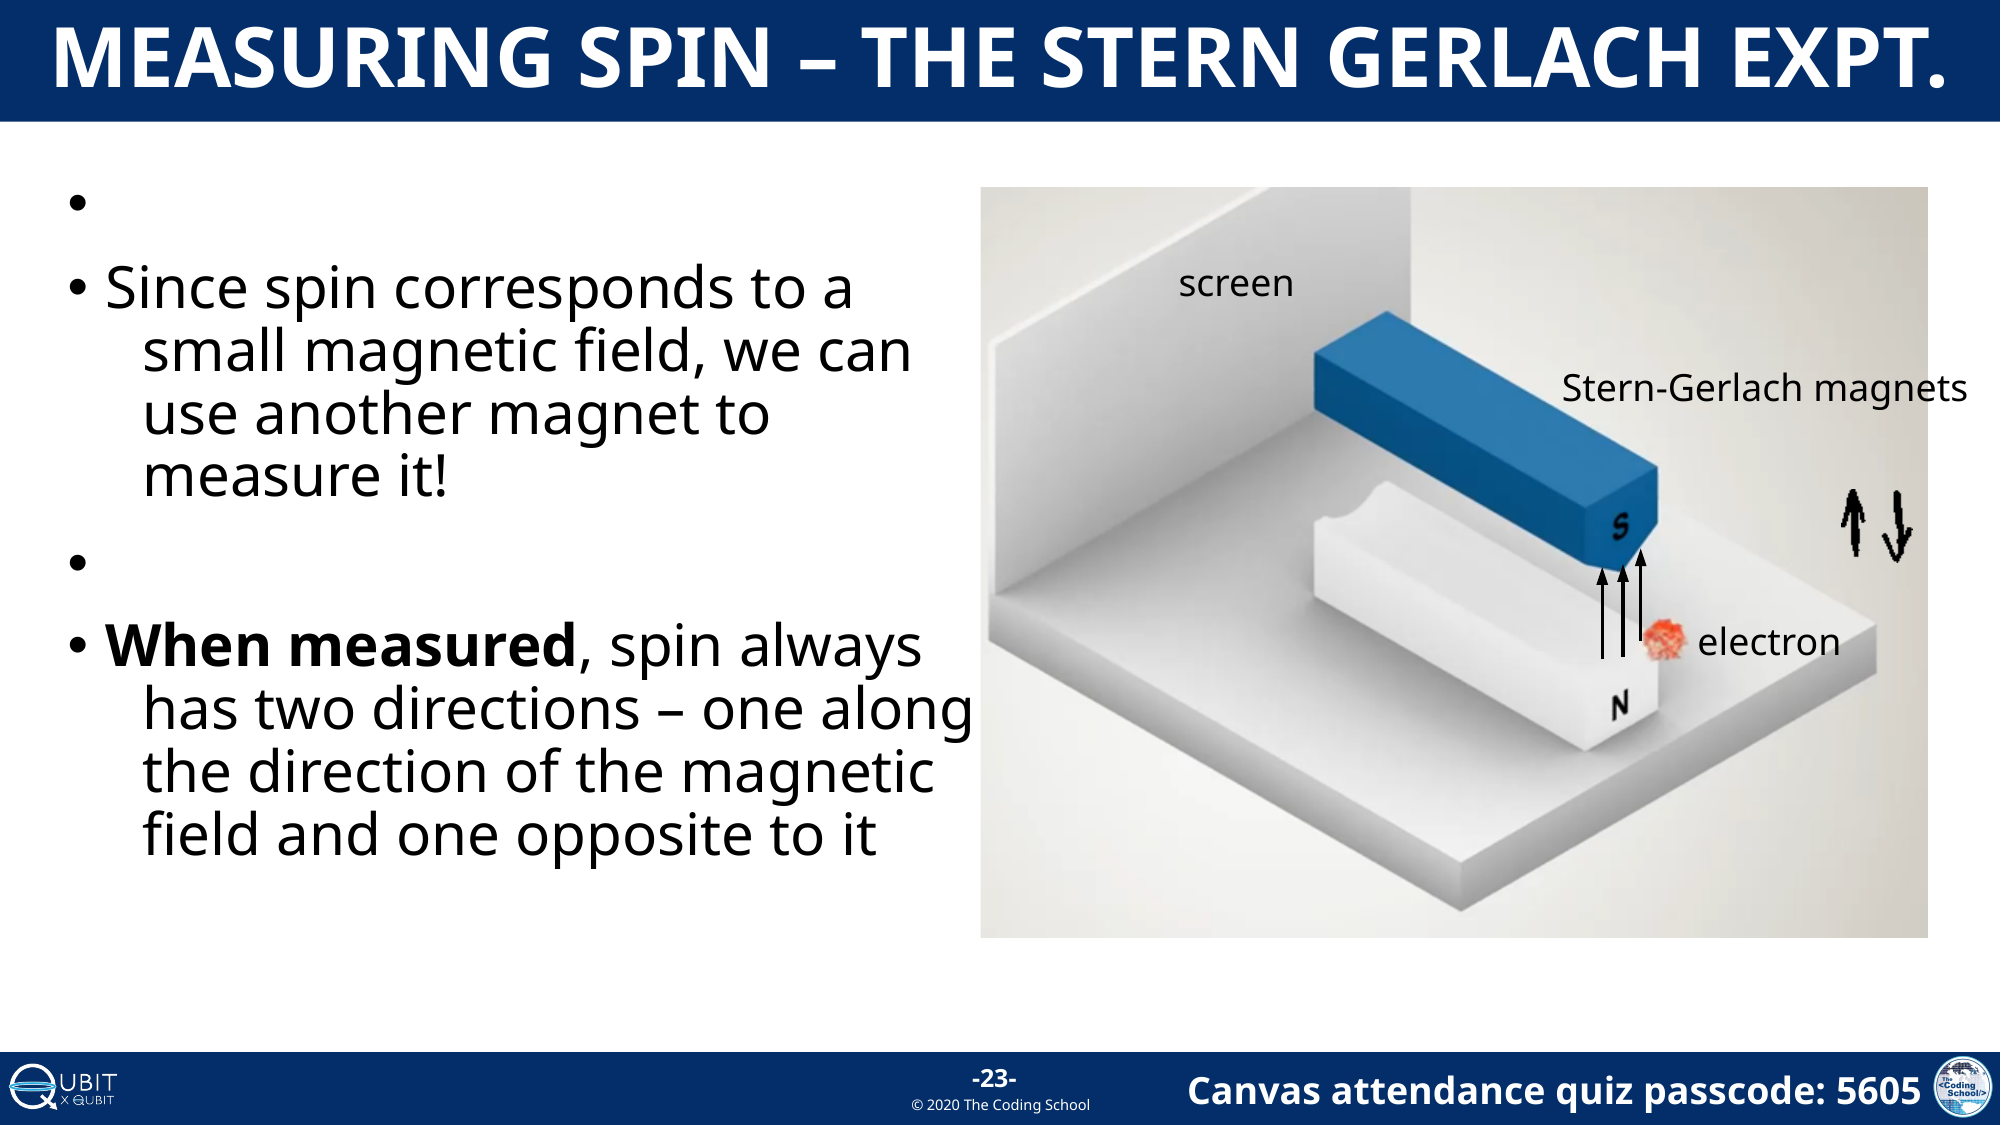

# Measuring spin – the stern Gerlach expt.
Since spin corresponds to a small magnetic field, we can use another magnet to measure it!
When measured, spin always has two directions – one along the direction of the magnetic field and one opposite to it
screen
Stern-Gerlach magnets
electron
-23-